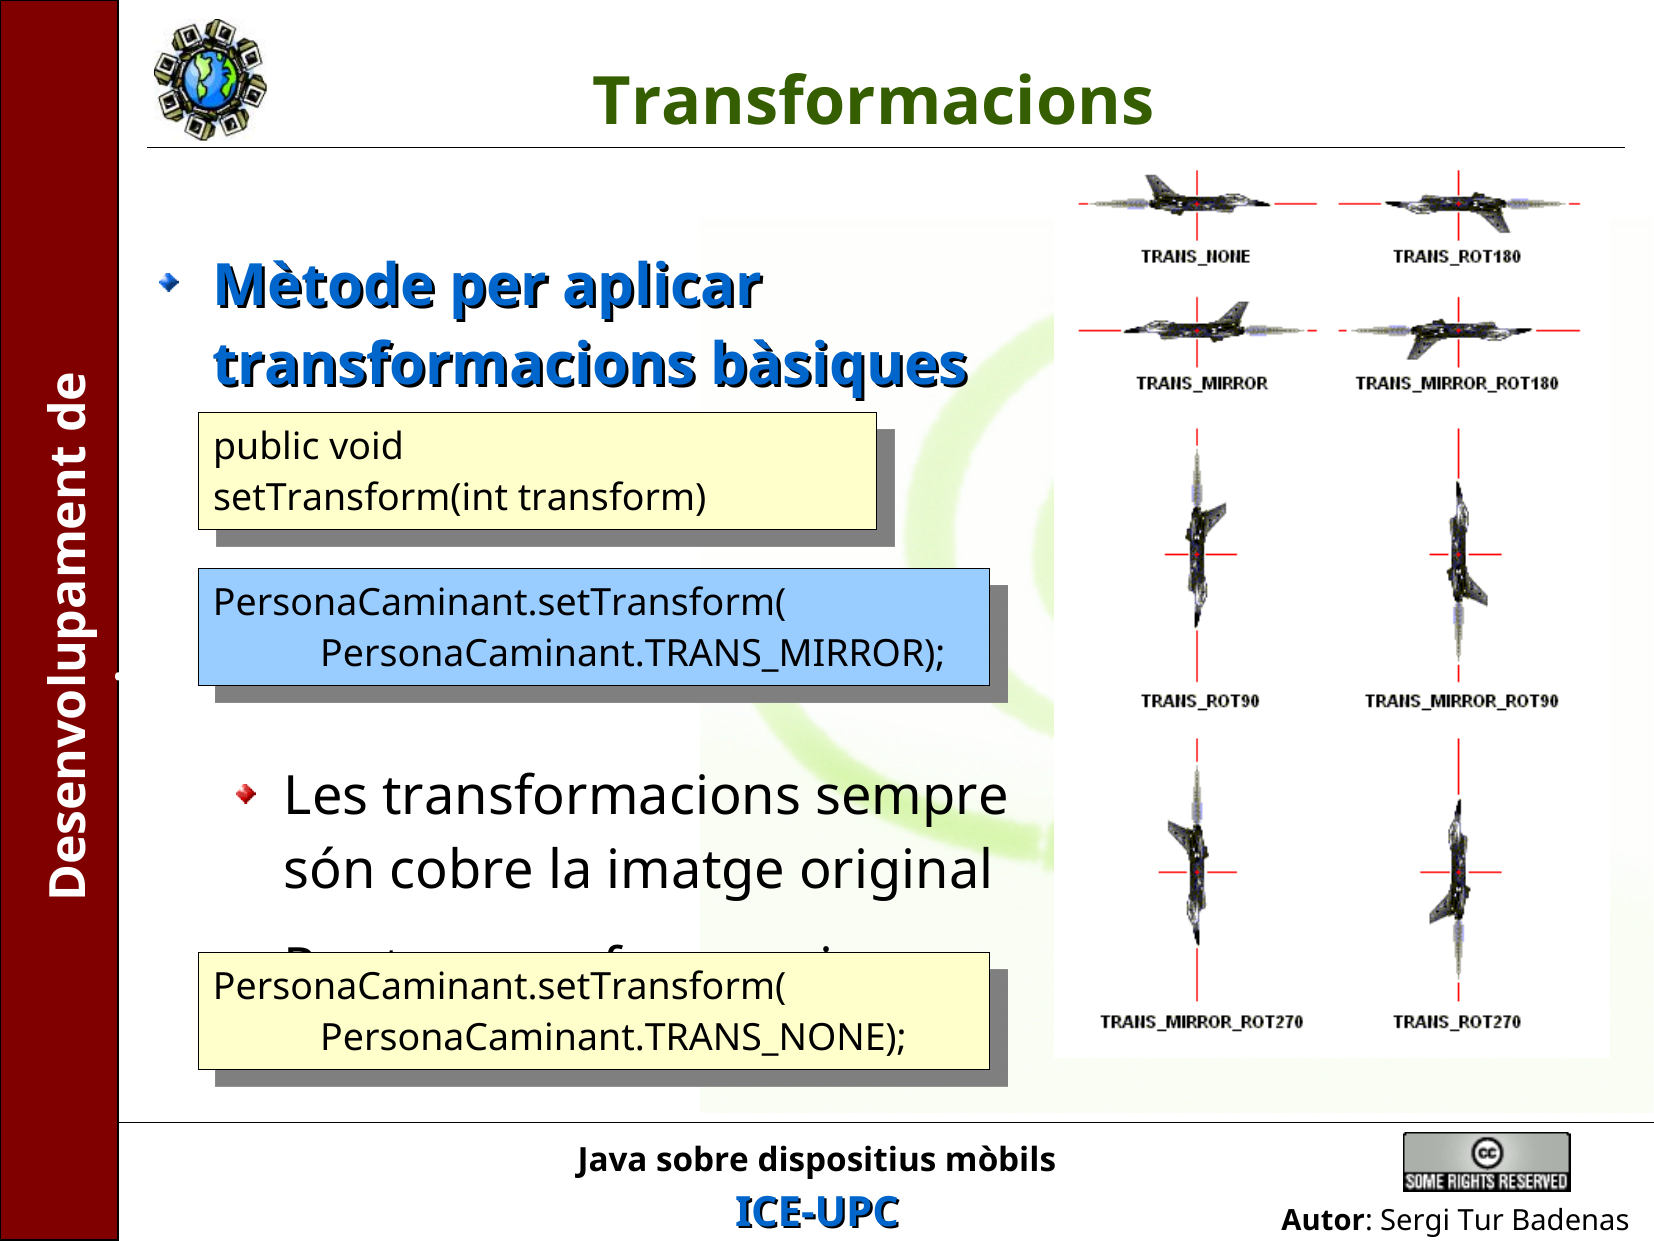

# Transformacions
Mètode per aplicar transformacions bàsiques
Les transformacions sempre són cobre la imatge original
Per tornar a fer un mirror:
public void setTransform(int transform)
PersonaCaminant.setTransform(
 PersonaCaminant.TRANS_MIRROR);
PersonaCaminant.setTransform(
 PersonaCaminant.TRANS_MIRROR);
PersonaCaminant.setTransform(
 PersonaCaminant.TRANS_NONE);